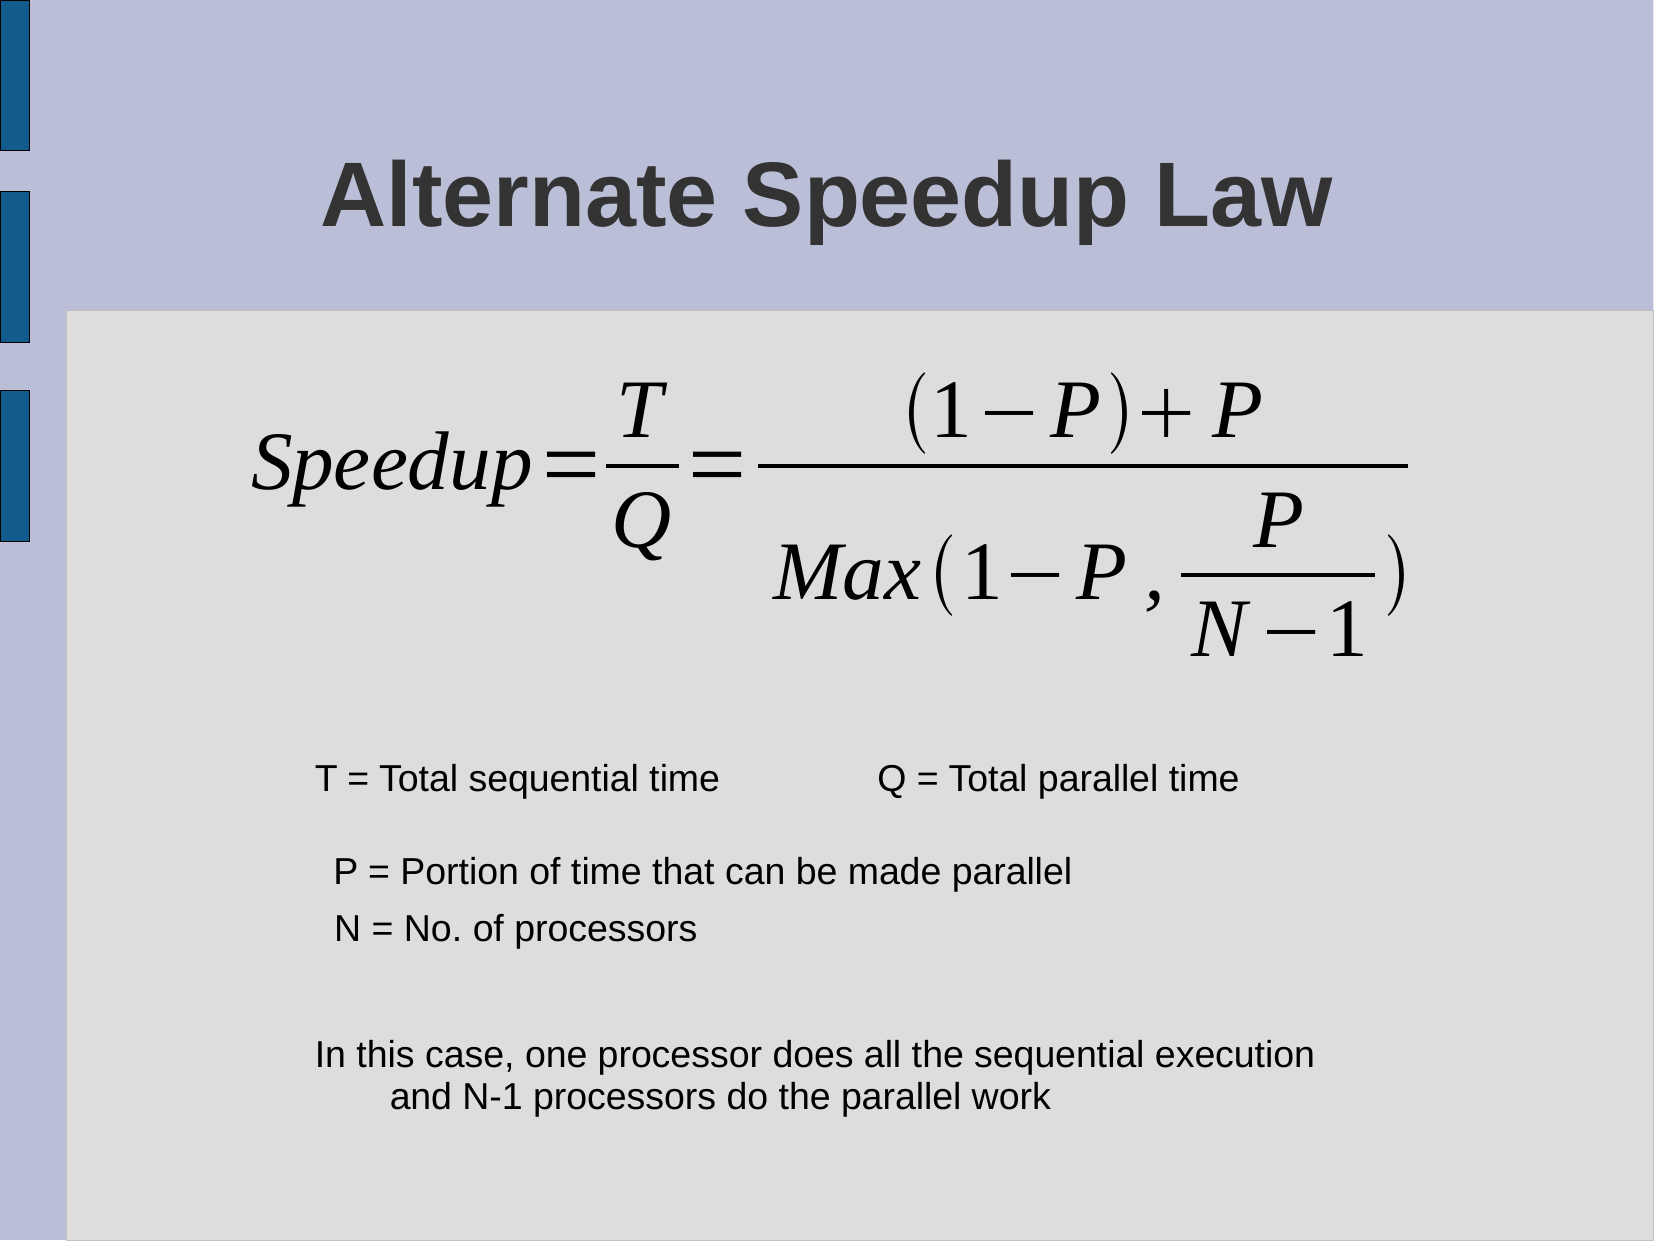

# Alternate Speedup Law
T = Total sequential time
Q = Total parallel time
P = Portion of time that can be made parallel
N = No. of processors
In this case, one processor does all the sequential execution
	and N-1 processors do the parallel work